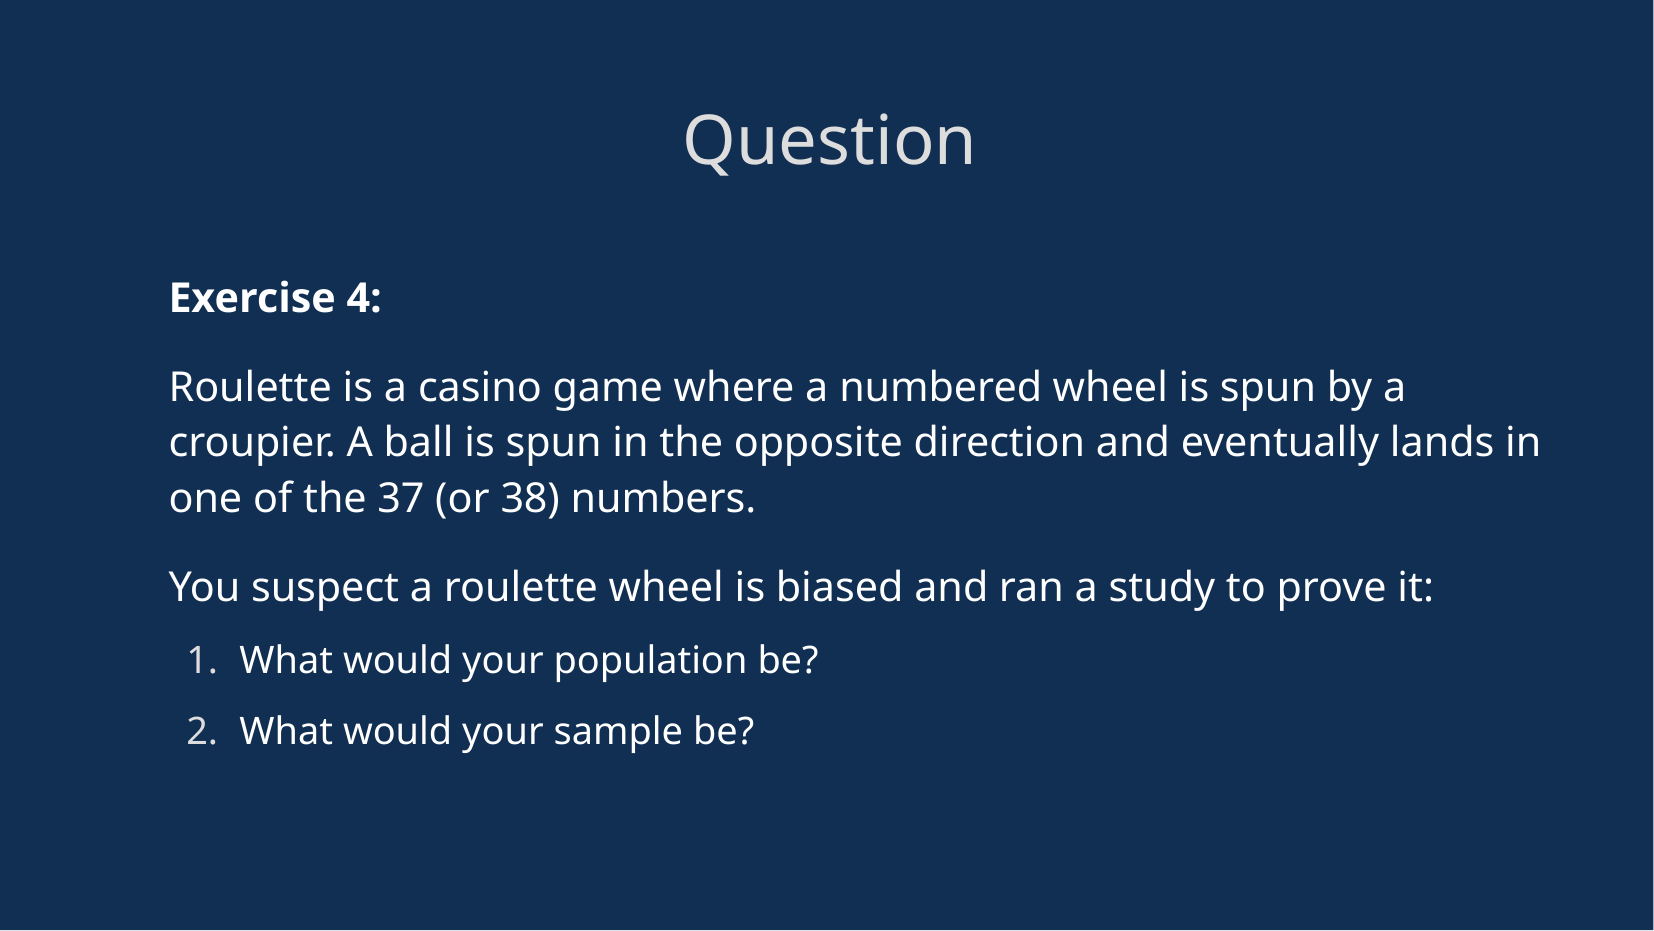

# Question
Exercise 4:
Roulette is a casino game where a numbered wheel is spun by a croupier. A ball is spun in the opposite direction and eventually lands in one of the 37 (or 38) numbers.
You suspect a roulette wheel is biased and ran a study to prove it:
What would your population be?
What would your sample be?